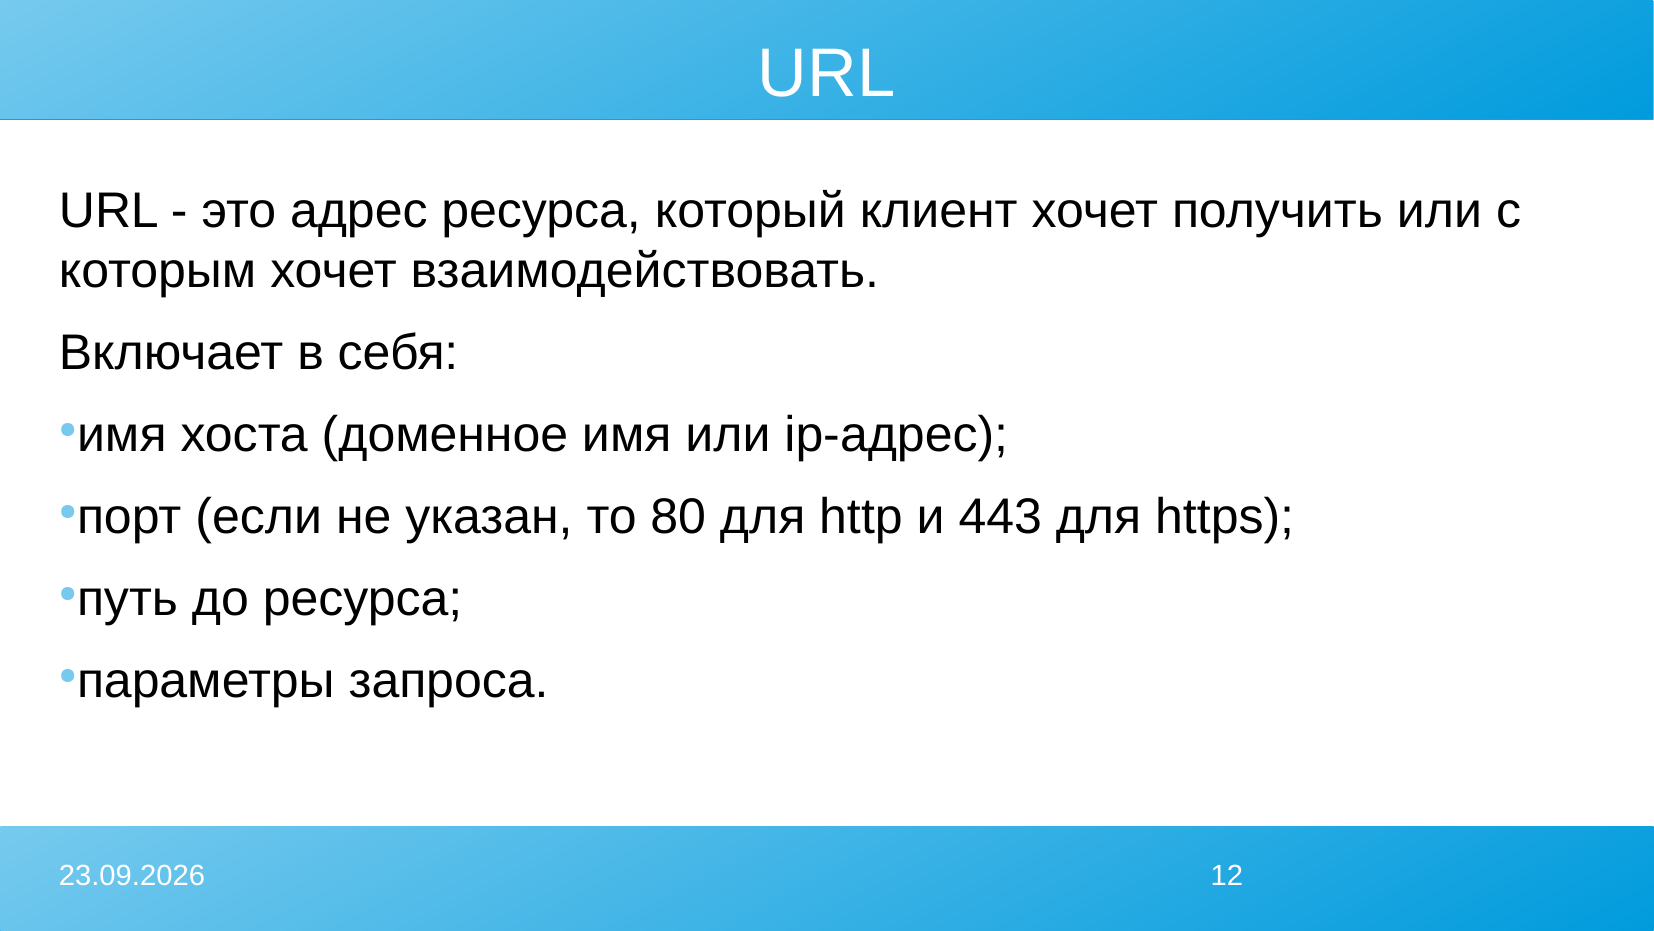

# URL
URL - это адрес ресурса, который клиент хочет получить или с которым хочет взаимодействовать.
Включает в себя:
имя хоста (доменное имя или ip-адрес);
порт (если не указан, то 80 для http и 443 для https);
путь до ресурса;
параметры запроса.